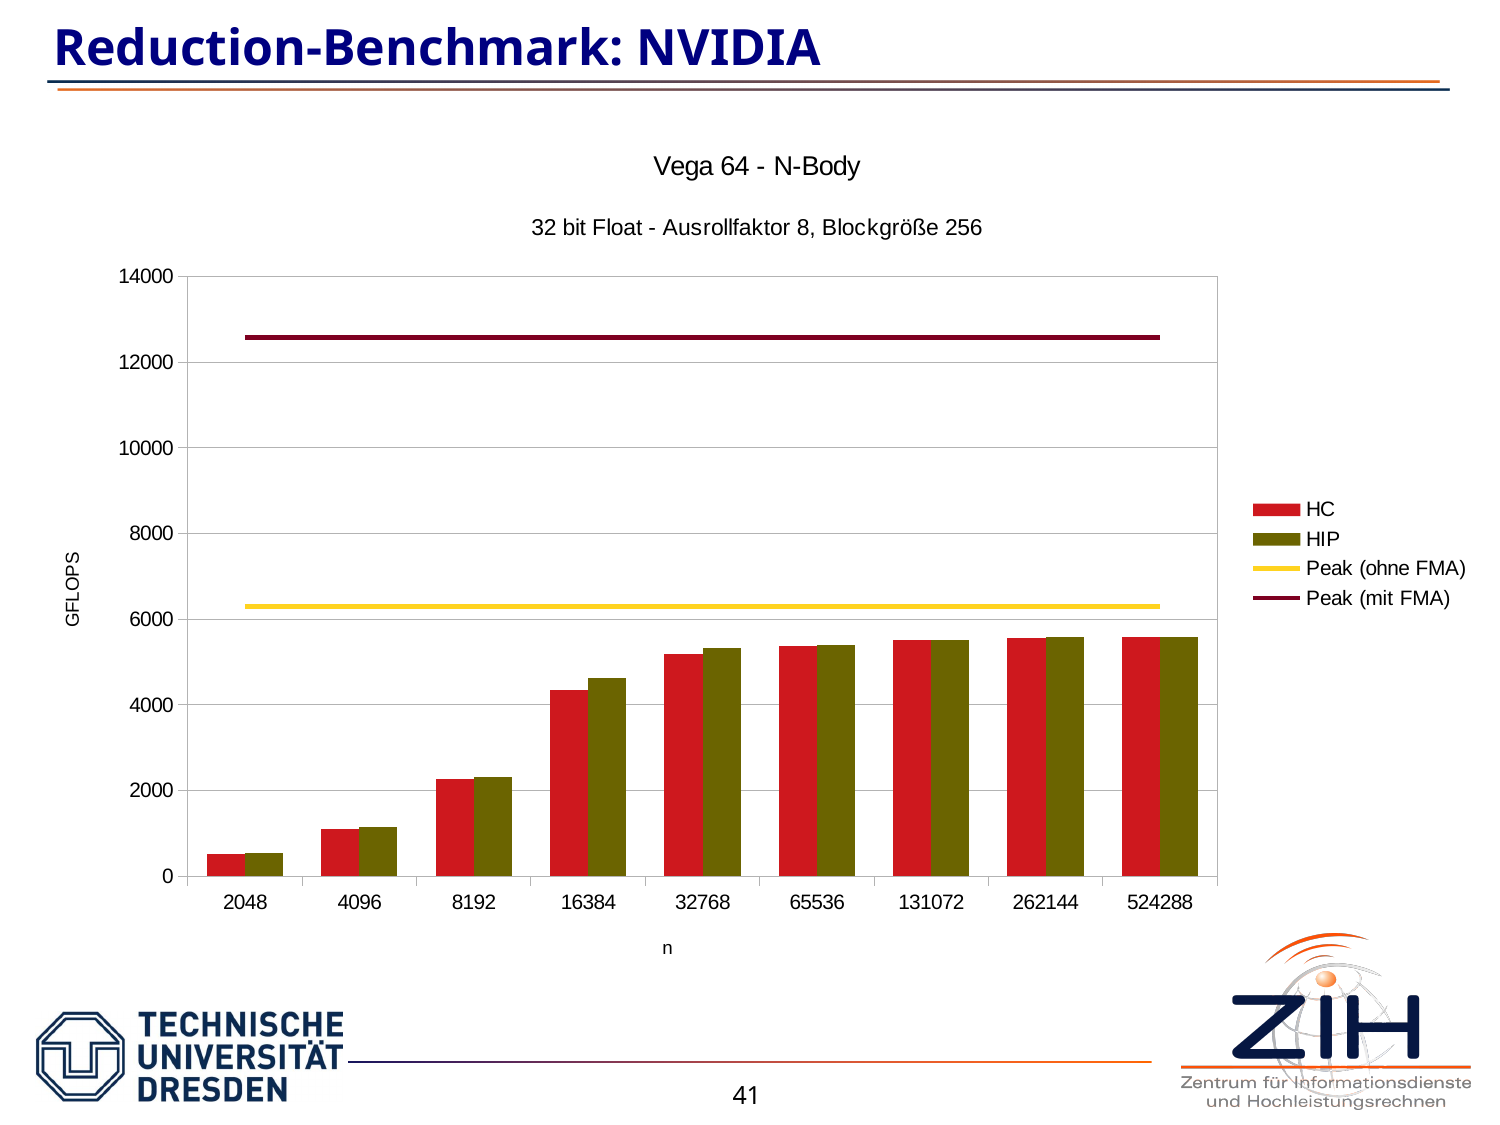

# Reduction-Benchmark: NVIDIA
### Chart: Vega 64 - N-Body
32 bit Float - Ausrollfaktor 8, Blockgröße 256
| Category | HC | HIP | Peak (ohne FMA) | Peak (mit FMA) |
|---|---|---|---|---|
| 2048 | 527.093 | 548.861 | 6291.5 | 12583.0 |
| 4096 | 1108.36 | 1146.22 | 6291.5 | 12583.0 |
| 8192 | 2277.8 | 2328.27 | 6291.5 | 12583.0 |
| 16384 | 4345.03 | 4630.76 | 6291.5 | 12583.0 |
| 32768 | 5197.24 | 5317.53 | 6291.5 | 12583.0 |
| 65536 | 5370.91 | 5406.46 | 6291.5 | 12583.0 |
| 131072 | 5508.2 | 5526.9 | 6291.5 | 12583.0 |
| 262144 | 5568.0 | 5577.23 | 6291.5 | 12583.0 |
| 524288 | 5583.04 | 5579.99 | 6291.5 | 12583.0 |41